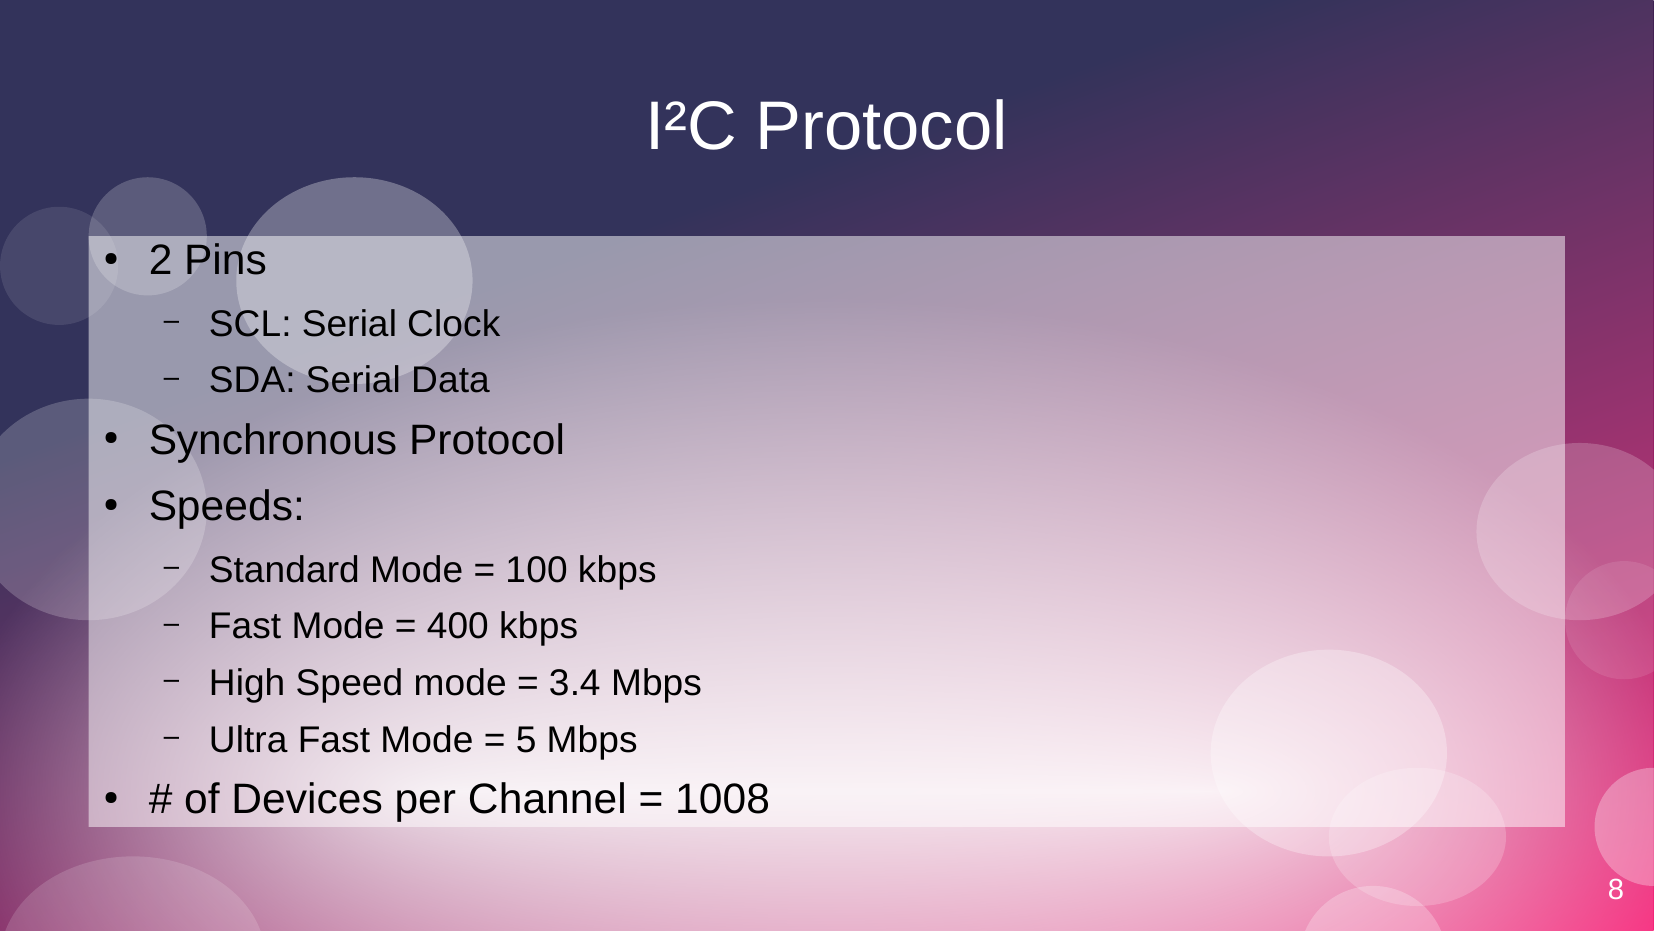

# I²C Protocol
2 Pins
SCL: Serial Clock
SDA: Serial Data
Synchronous Protocol
Speeds:
Standard Mode = 100 kbps
Fast Mode = 400 kbps
High Speed mode = 3.4 Mbps
Ultra Fast Mode = 5 Mbps
# of Devices per Channel = 1008